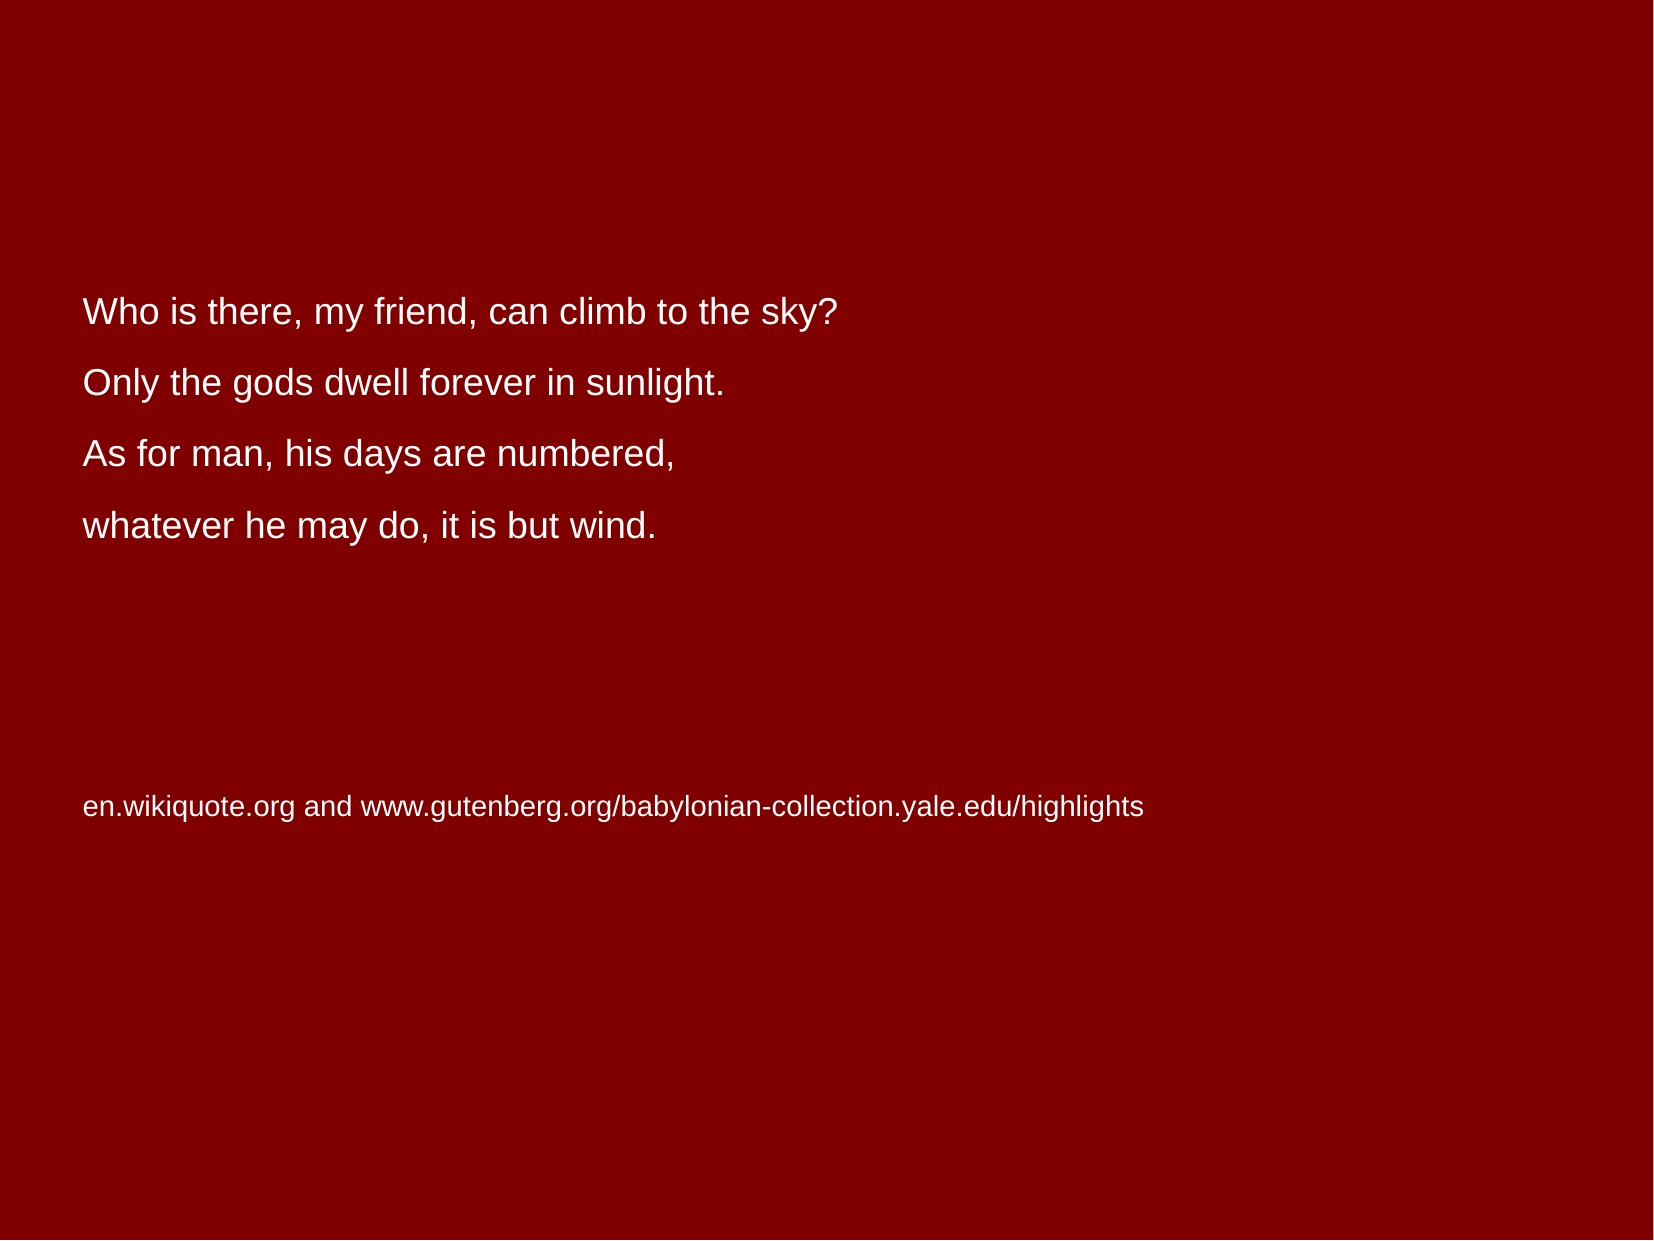

#
Who is there, my friend, can climb to the sky?
Only the gods dwell forever in sunlight.
As for man, his days are numbered,
whatever he may do, it is but wind.
en.wikiquote.org and www.gutenberg.org/babylonian-collection.yale.edu/highlights